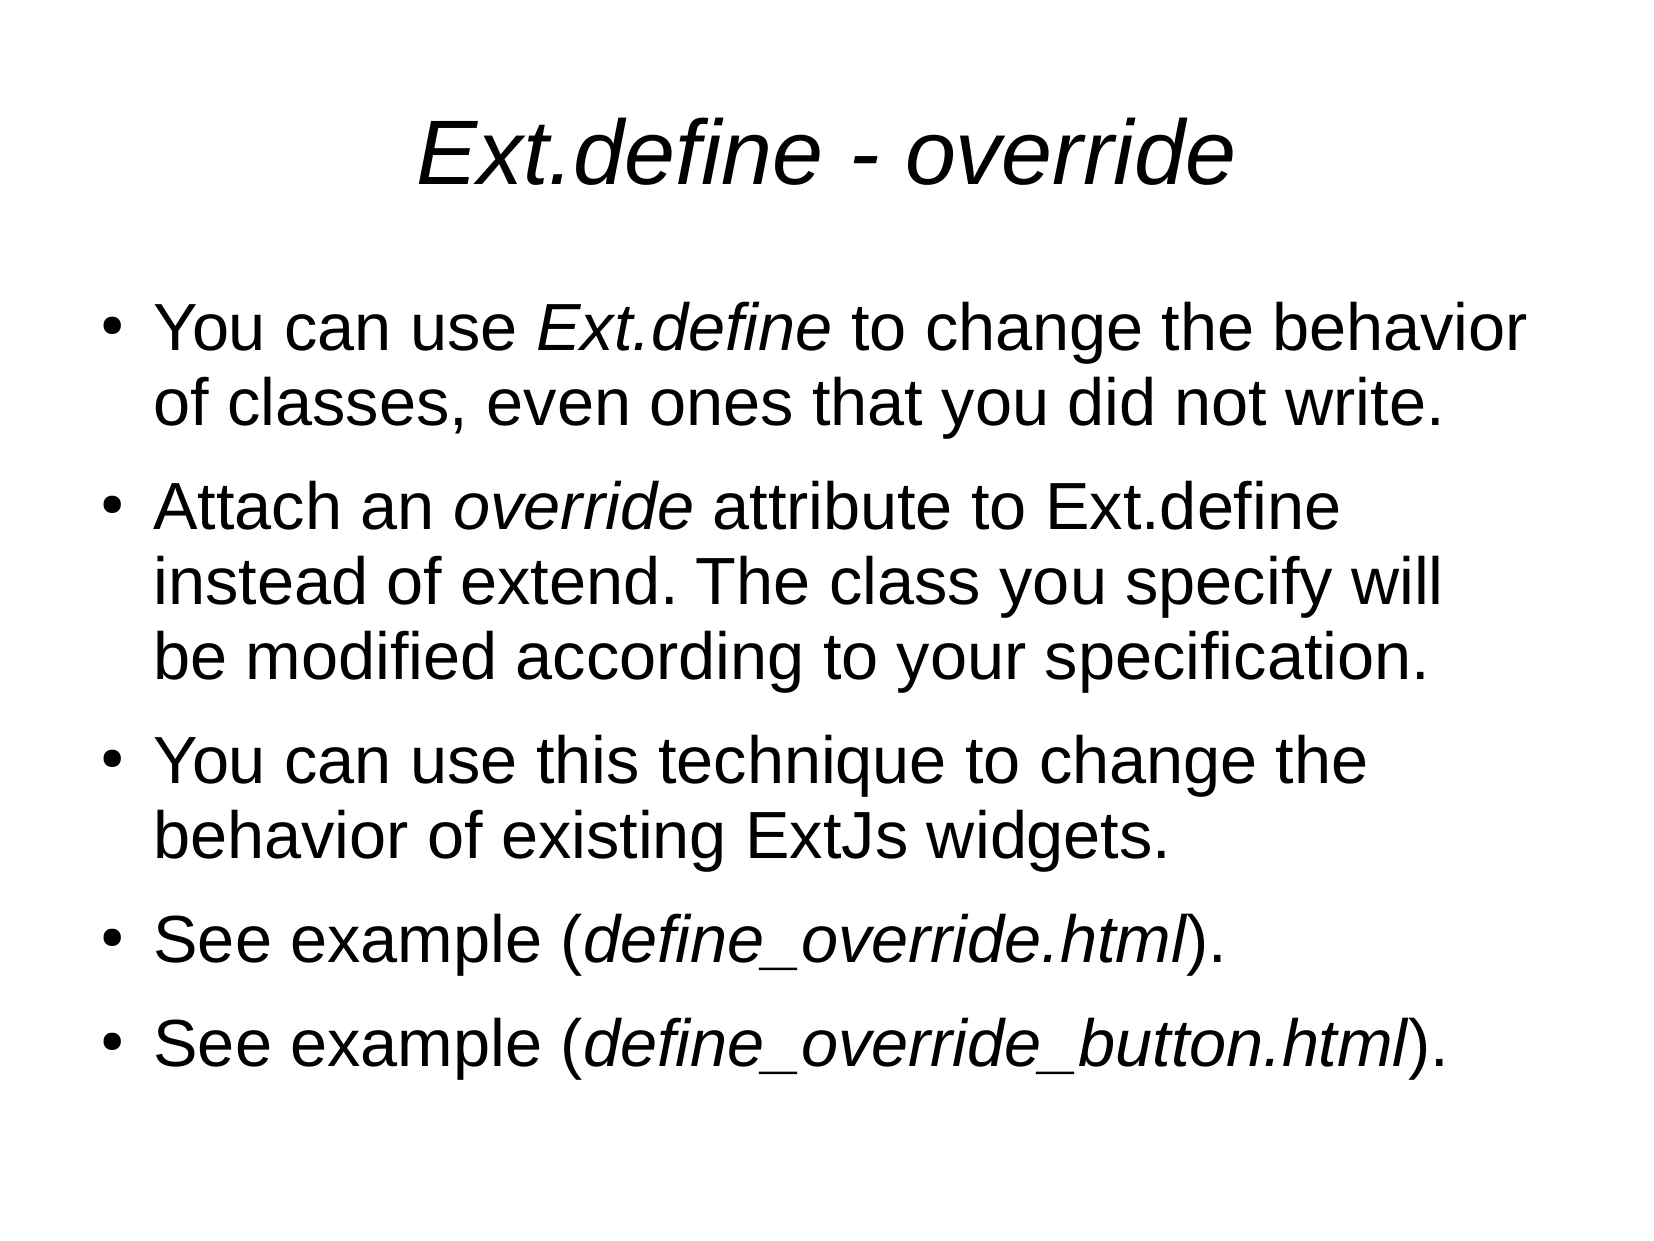

# Ext.define - override
You can use Ext.define to change the behavior of classes, even ones that you did not write.
Attach an override attribute to Ext.define instead of extend. The class you specify will be modified according to your specification.
You can use this technique to change the behavior of existing ExtJs widgets.
See example (define_override.html).
See example (define_override_button.html).